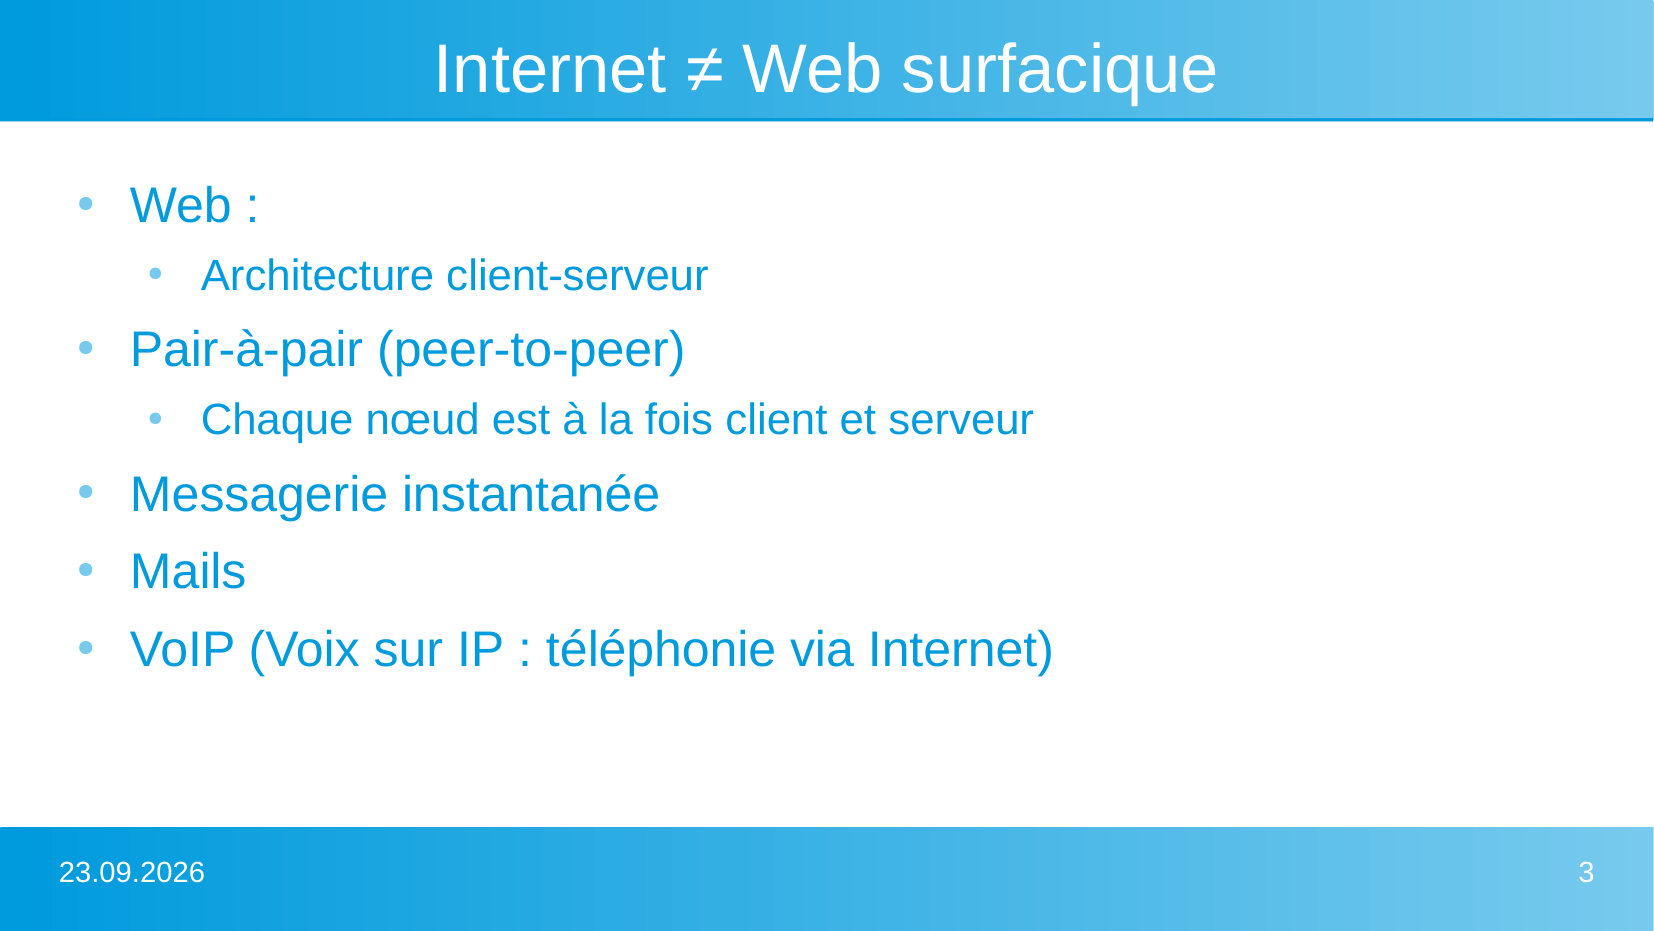

# Internet ≠ Web surfacique
Web :
Architecture client-serveur
Pair-à-pair (peer-to-peer)
Chaque nœud est à la fois client et serveur
Messagerie instantanée
Mails
VoIP (Voix sur IP : téléphonie via Internet)
3